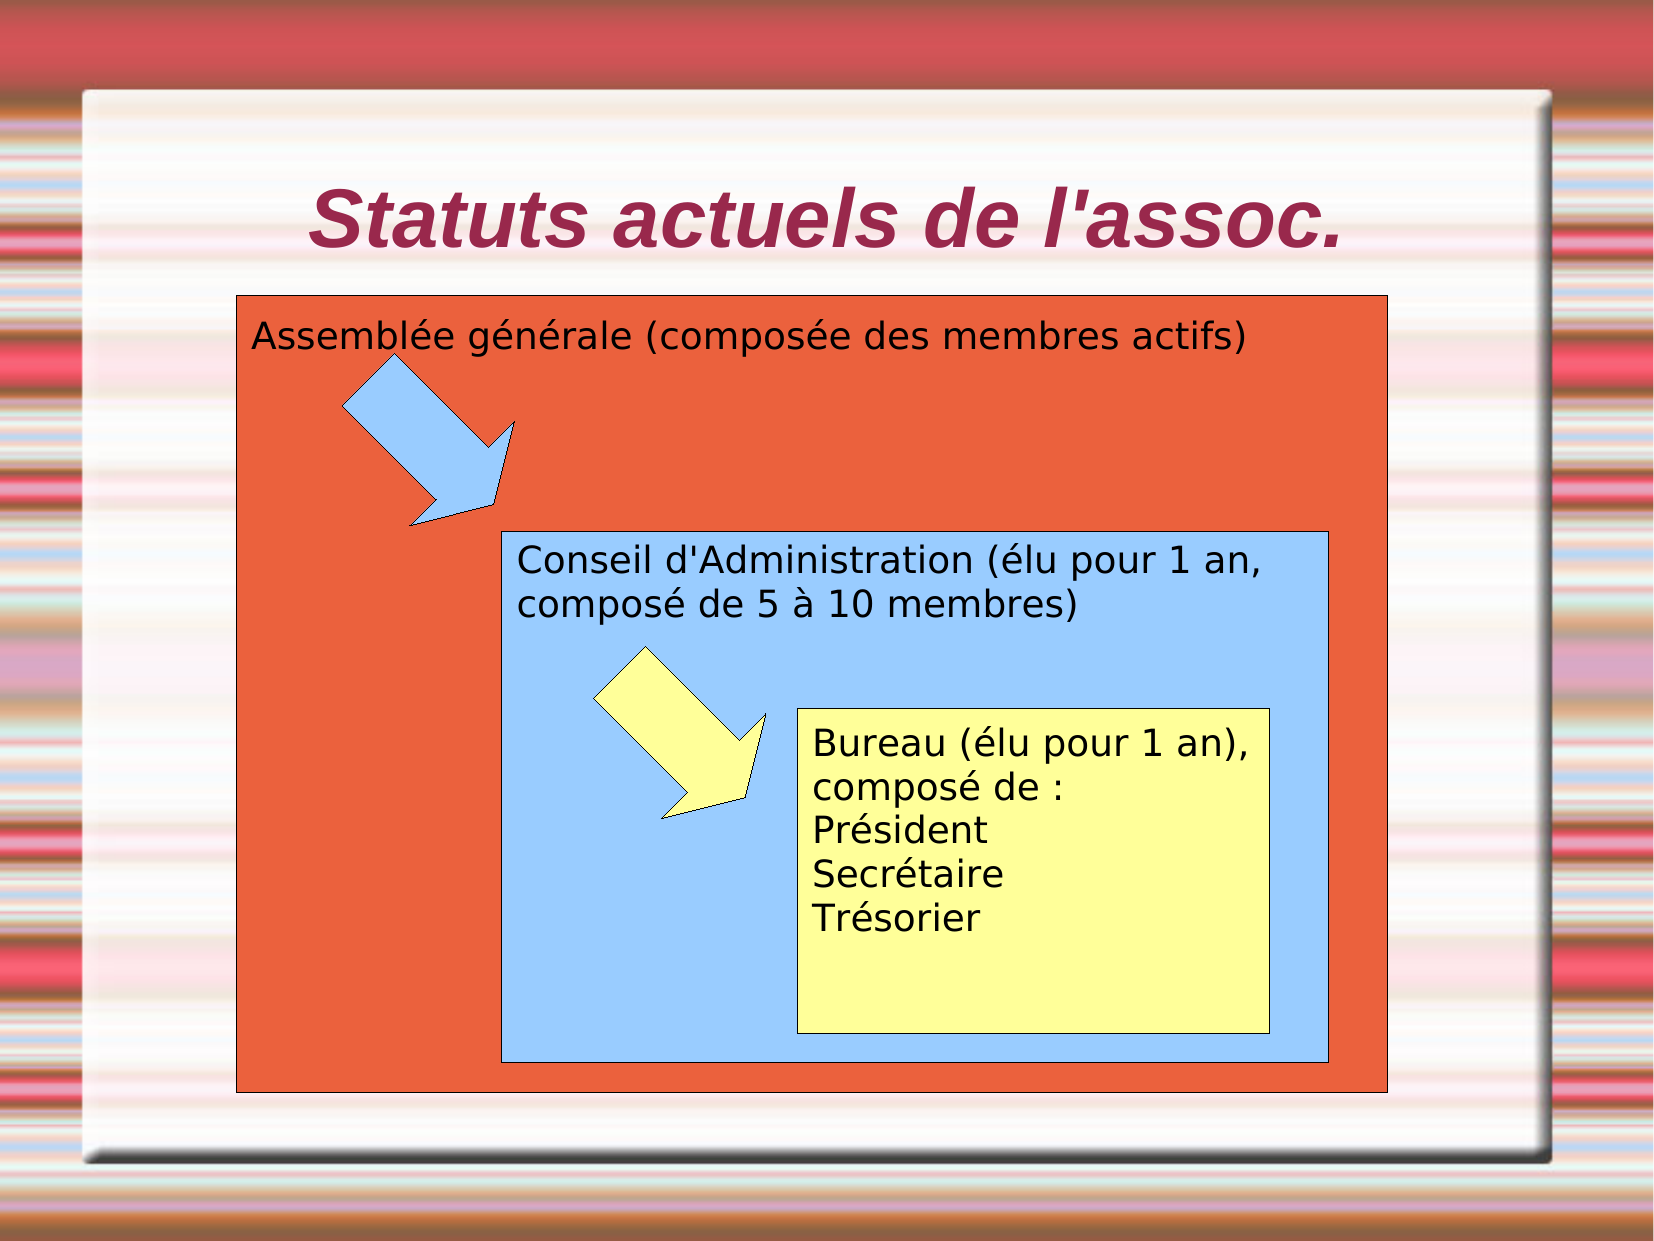

# Statuts actuels de l'assoc.
Assemblée générale (composée des membres actifs)
Conseil d'Administration (élu pour 1 an,
composé de 5 à 10 membres)
Bureau (élu pour 1 an),
composé de :
Président
Secrétaire
Trésorier